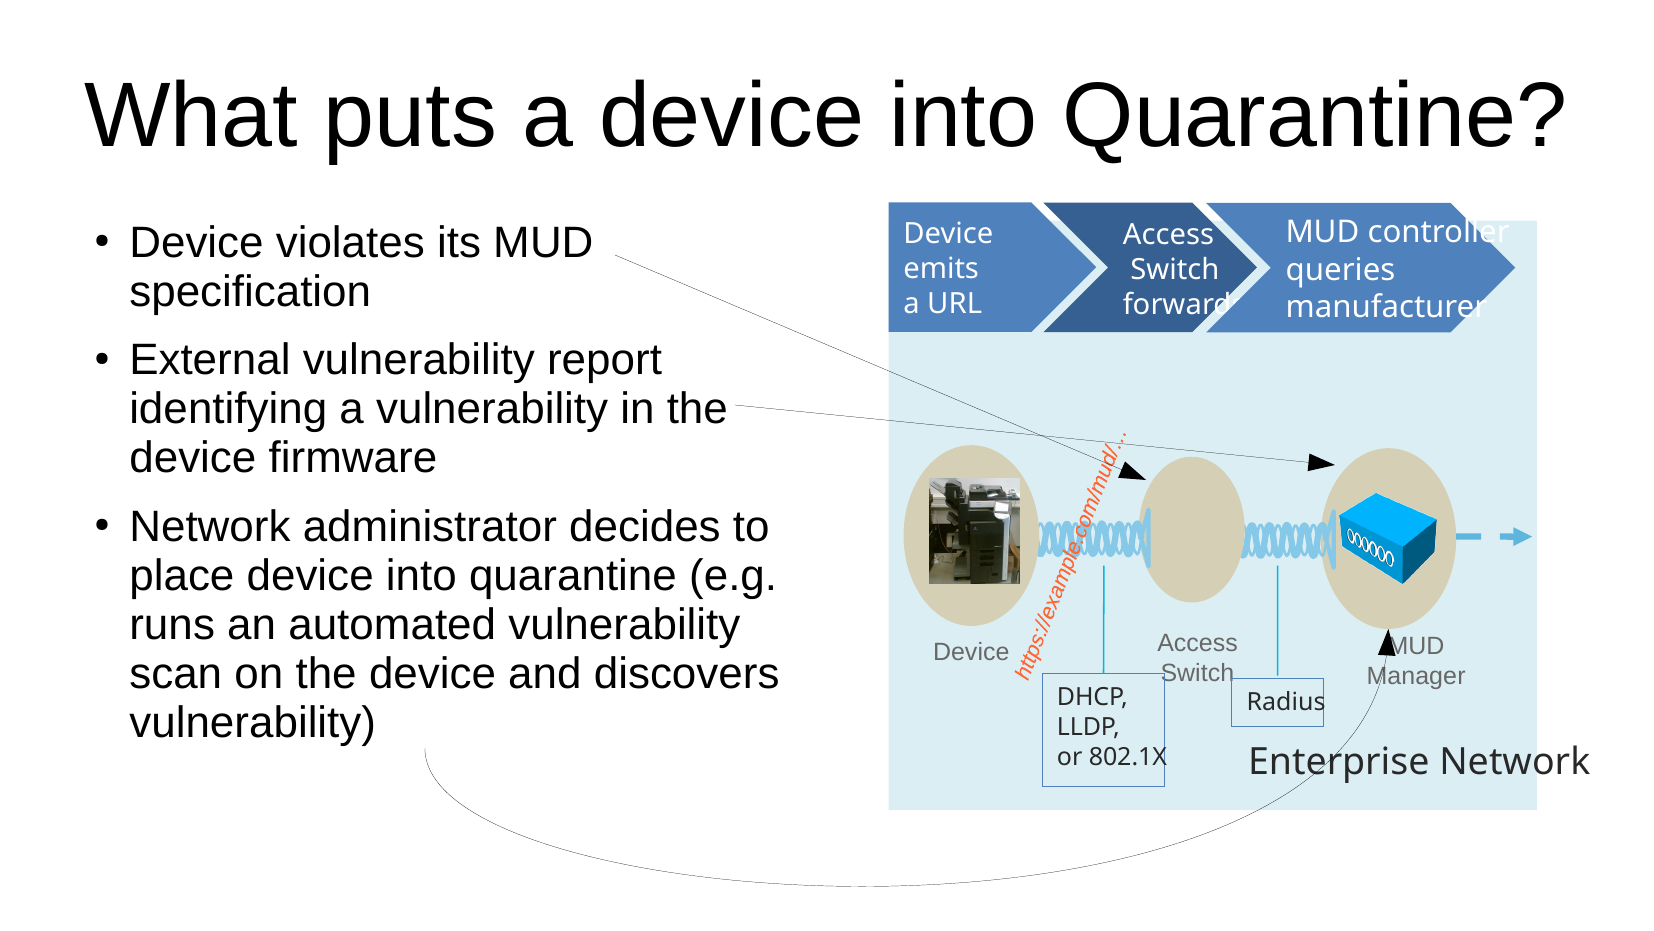

# What puts a device into Quarantine?
Device emits
a URL
Access
 Switch
forwards
MUD controller
queries
manufacturer
Device violates its MUD specification
External vulnerability report identifying a vulnerability in the device firmware
Network administrator decides to place device into quarantine (e.g. runs an automated vulnerability scan on the device and discovers vulnerability)
https://example.com/mud/…
Access Switch
MUD Manager
Device
DHCP,
LLDP,
or 802.1X
Radius
Enterprise Network